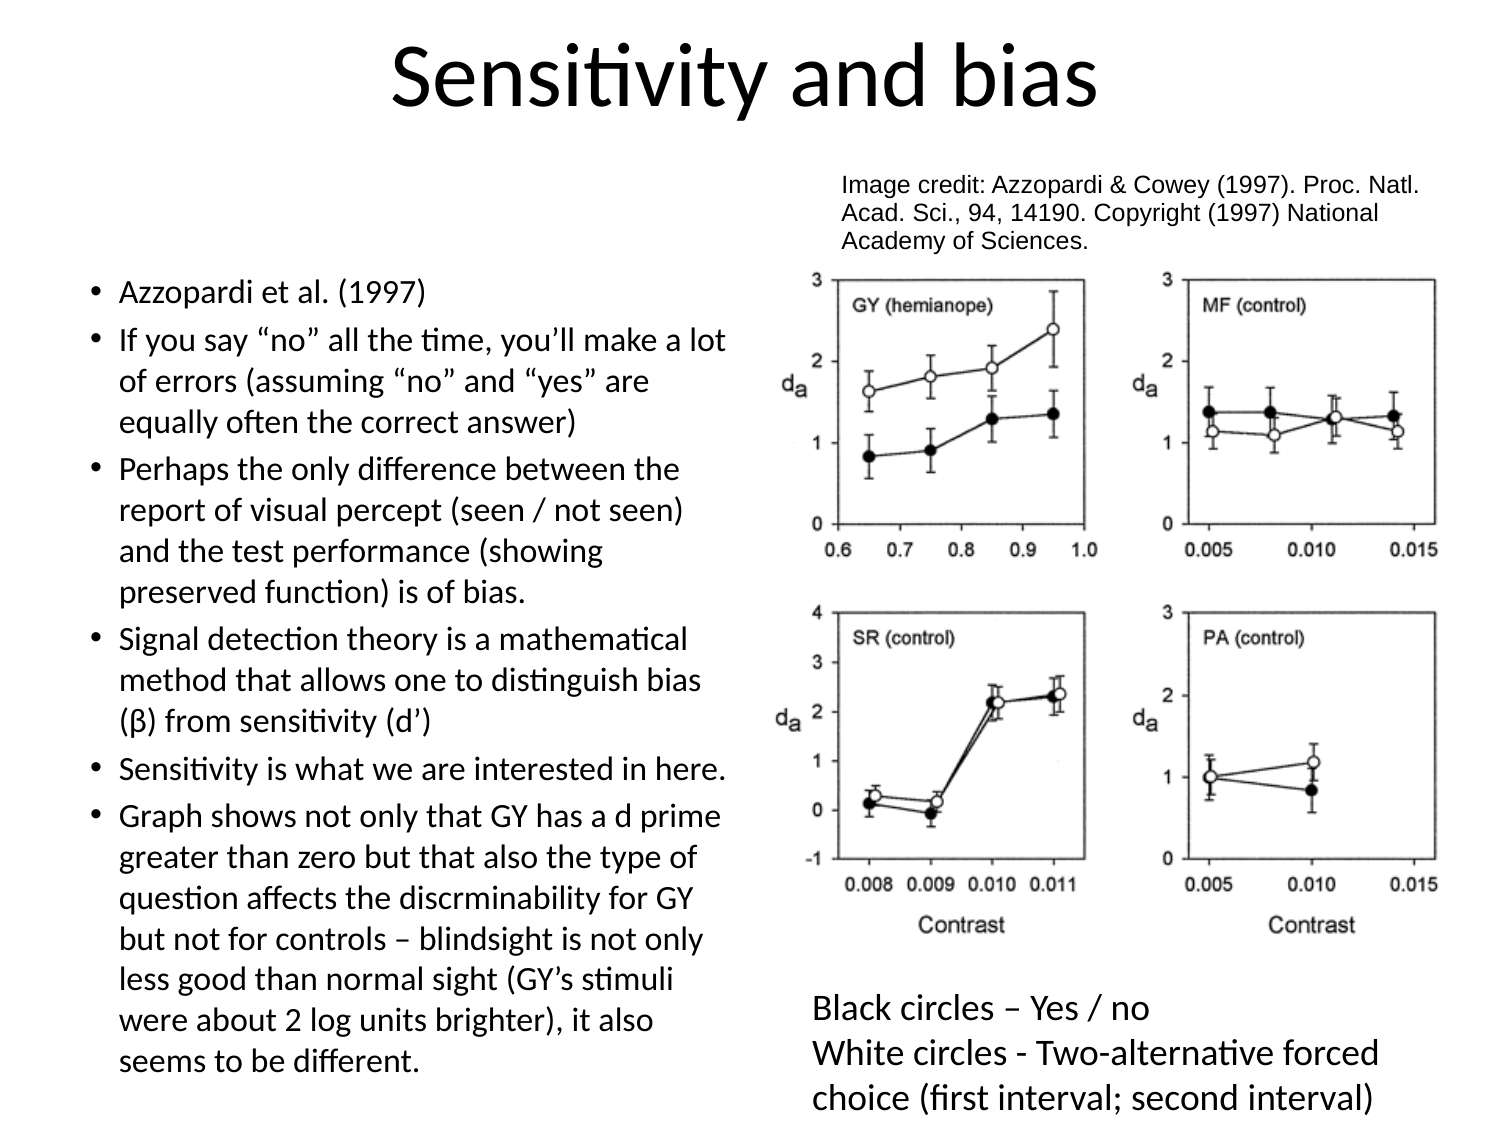

# Sensitivity and bias
Image credit: Azzopardi & Cowey (1997). Proc. Natl. Acad. Sci., 94, 14190. Copyright (1997) National Academy of Sciences.
Azzopardi et al. (1997)
If you say “no” all the time, you’ll make a lot of errors (assuming “no” and “yes” are equally often the correct answer)
Perhaps the only difference between the report of visual percept (seen / not seen) and the test performance (showing preserved function) is of bias.
Signal detection theory is a mathematical method that allows one to distinguish bias (β) from sensitivity (d’)
Sensitivity is what we are interested in here.
Graph shows not only that GY has a d prime greater than zero but that also the type of question affects the discrminability for GY but not for controls – blindsight is not only less good than normal sight (GY’s stimuli were about 2 log units brighter), it also seems to be different.
Black circles – Yes / no
White circles - Two-alternative forced choice (first interval; second interval)